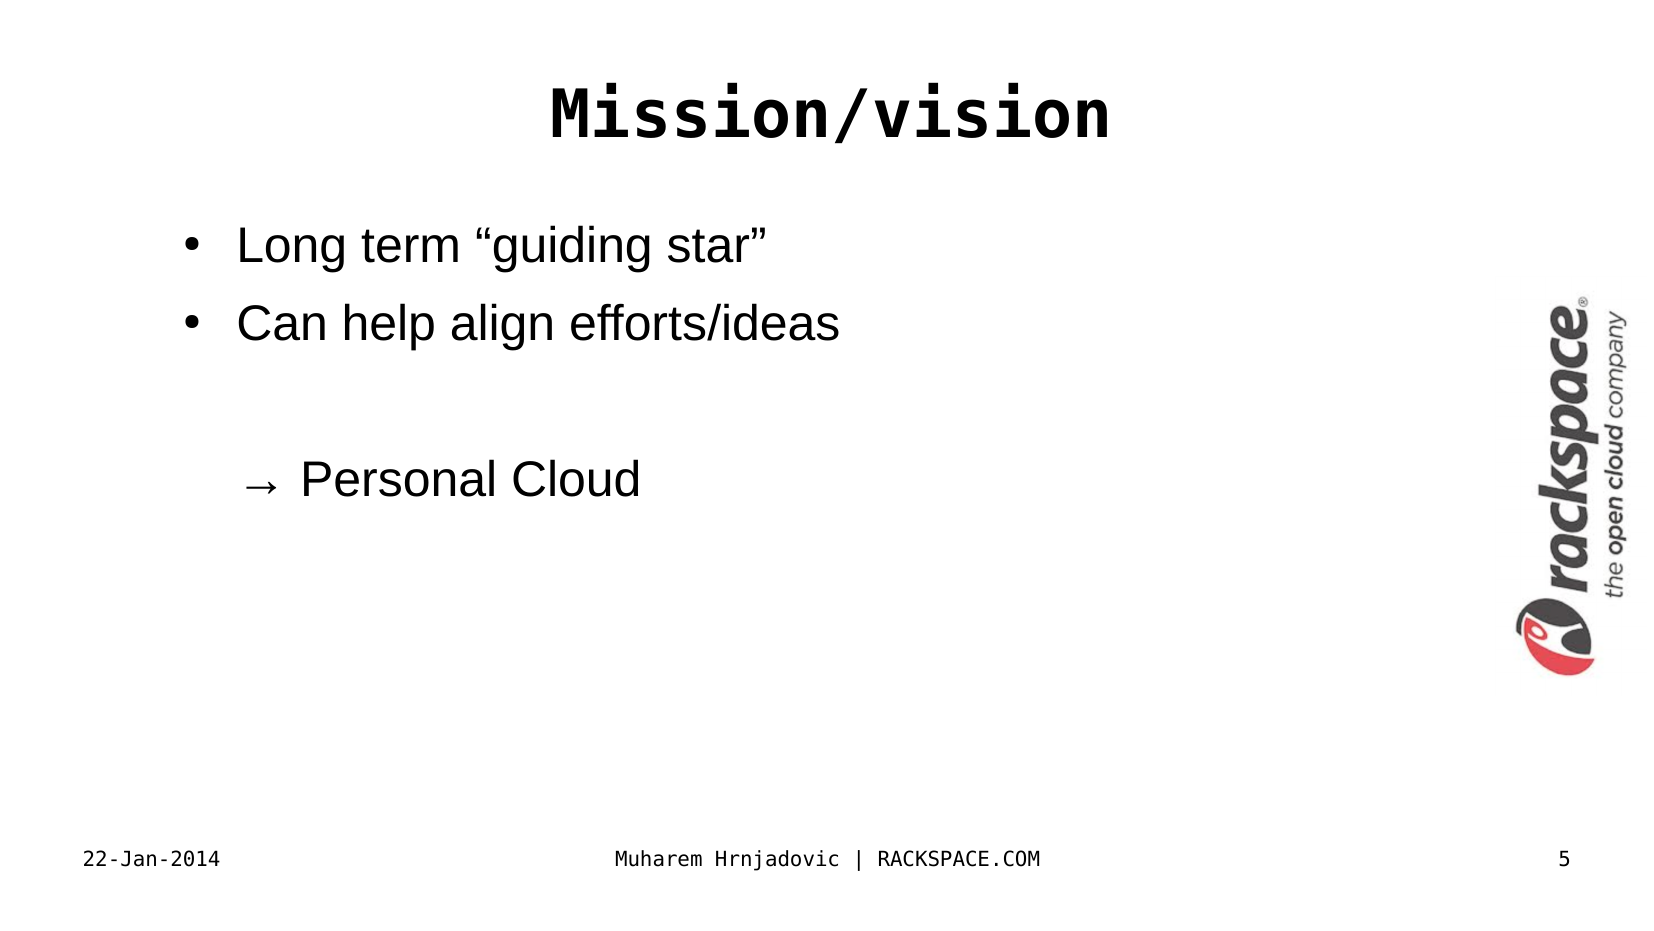

# Mission/vision
Long term “guiding star”
Can help align efforts/ideas
→ Personal Cloud
22-Jan-2014
Muharem Hrnjadovic | RACKSPACE.COM
5